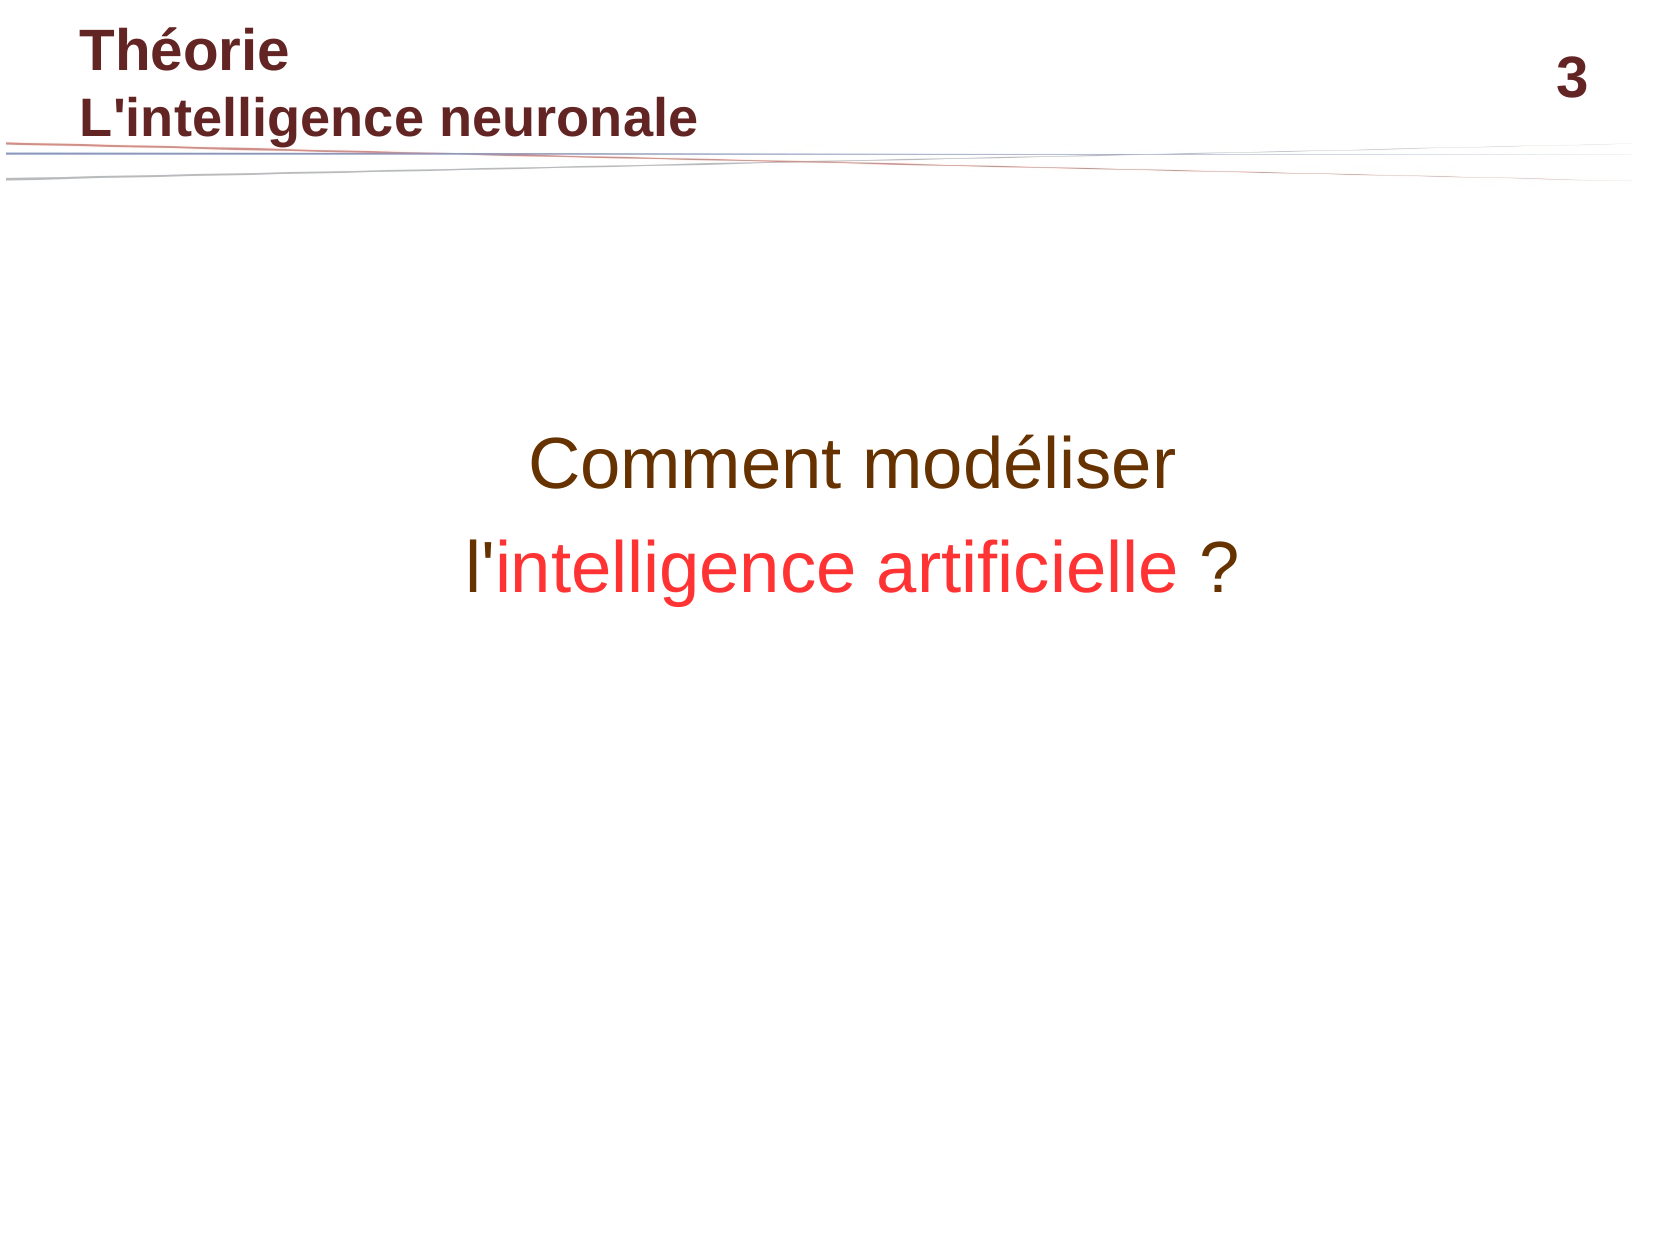

Théorie
L'intelligence neuronale
3
# Comment modéliser
l'intelligence artificielle ?